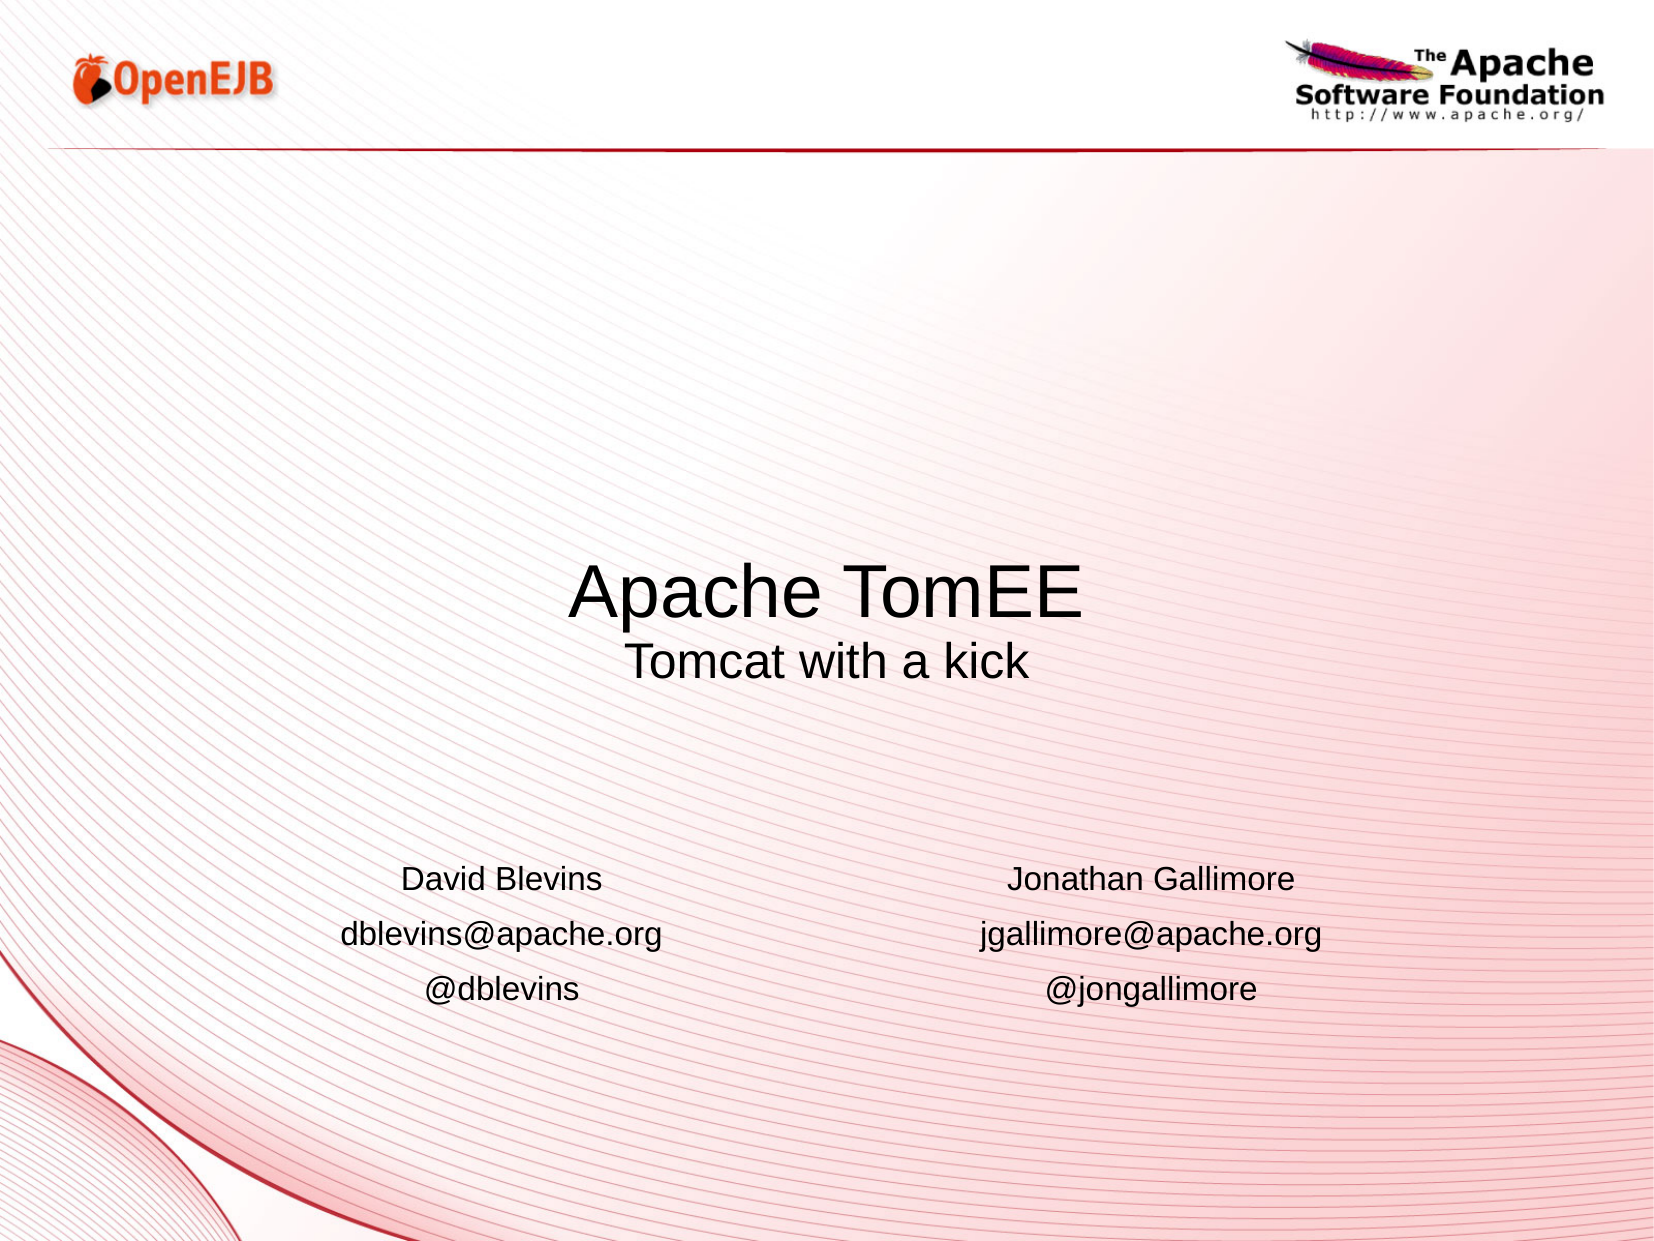

# Apache TomEE
Tomcat with a kick
| David Blevins | Jonathan Gallimore |
| --- | --- |
| dblevins@apache.org | jgallimore@apache.org |
| @dblevins | @jongallimore |